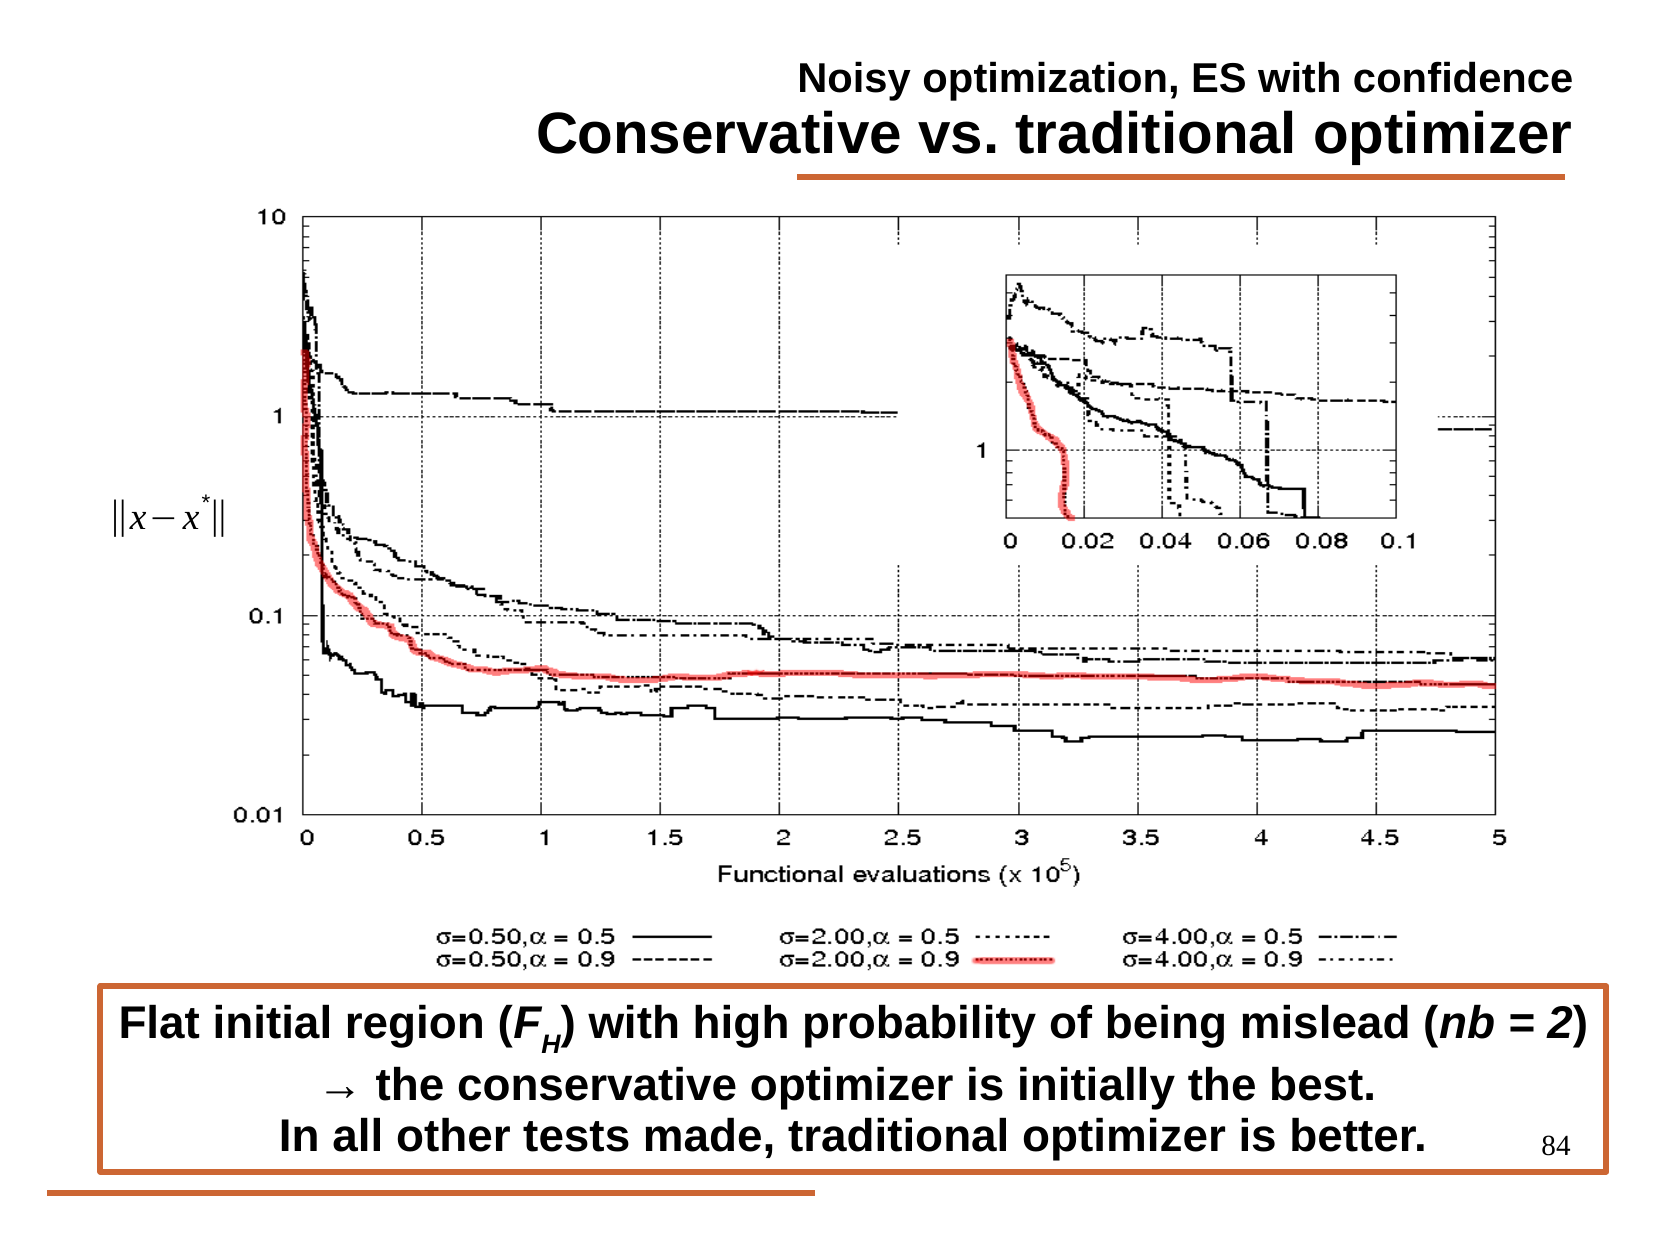

Noisy optimization, ES with confidence
Conservative vs. traditional optimizer
Flat initial region (FH) with high probability of being mislead (nb = 2)
→ the conservative optimizer is initially the best.
In all other tests made, traditional optimizer is better.
84